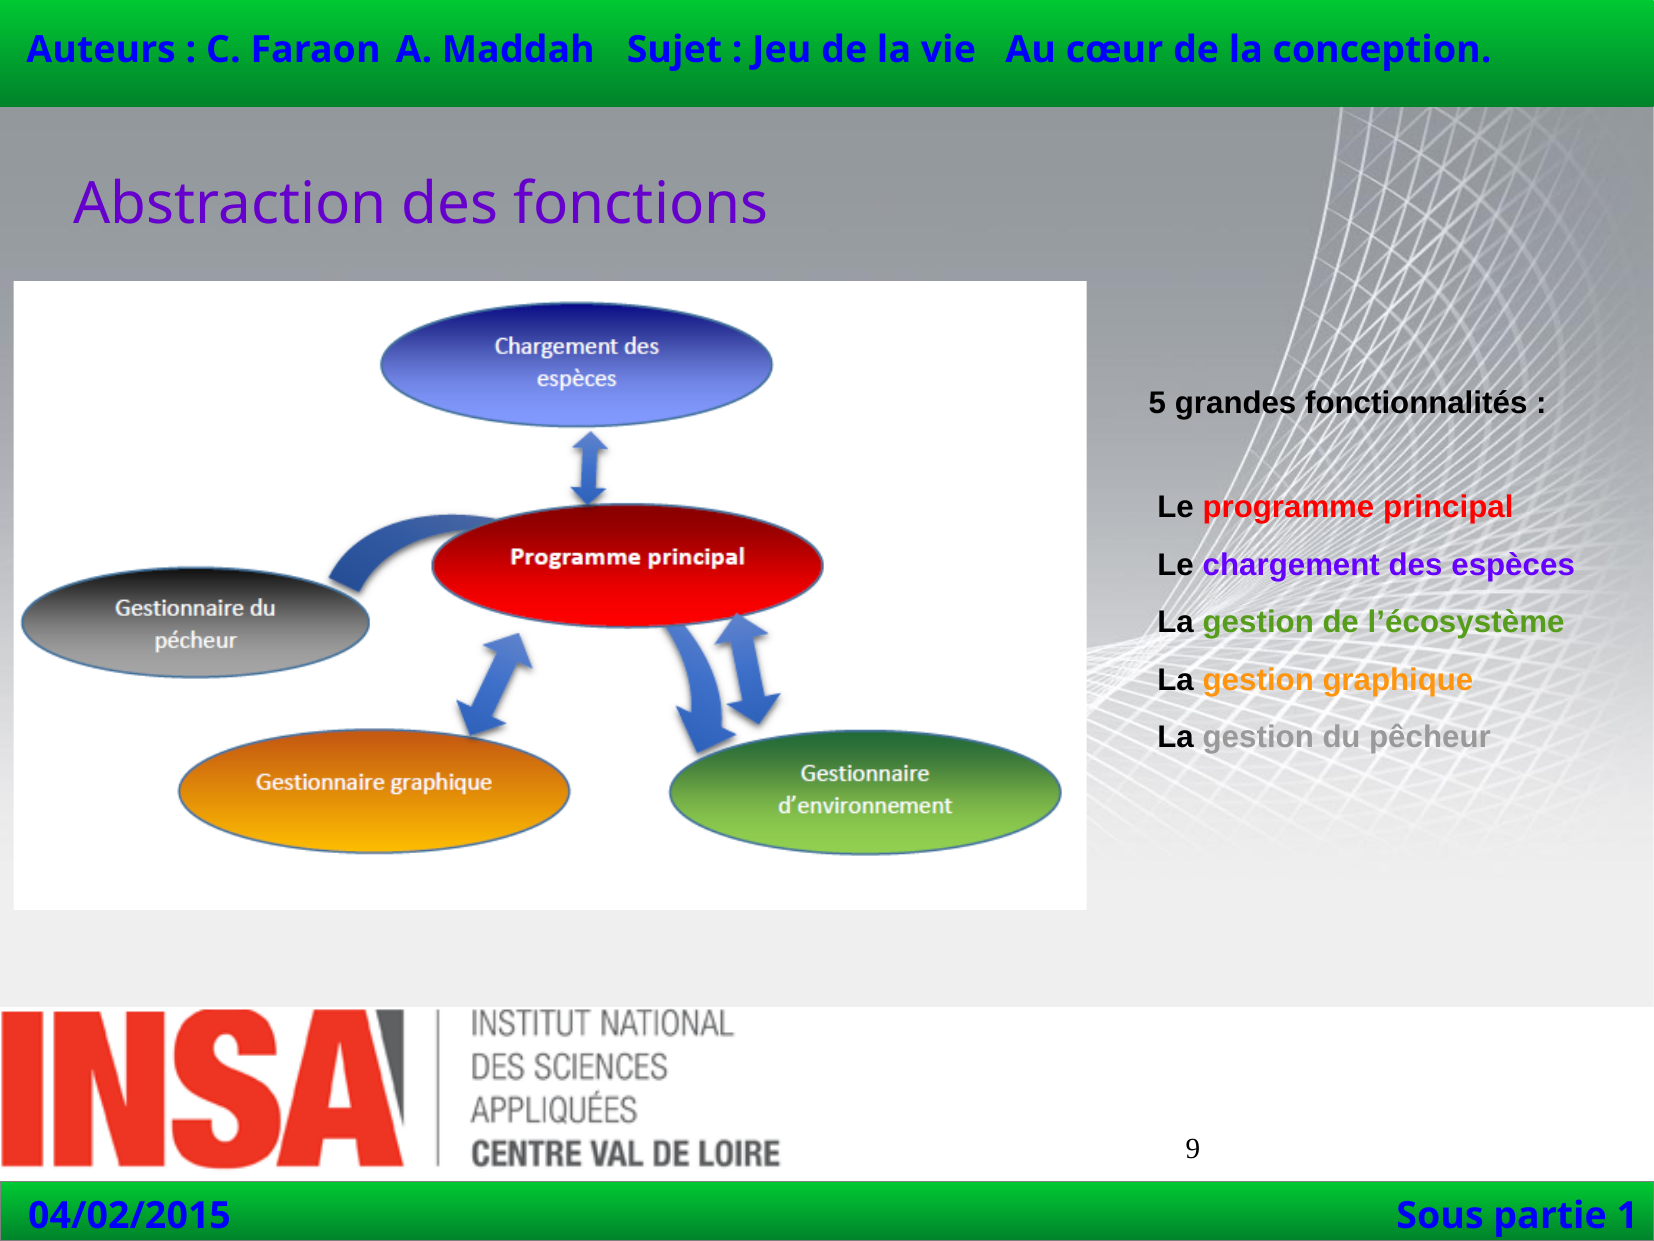

#
Auteurs : C. Faraon	A. Maddah 	 Sujet : Jeu de la vie	 Au cœur de la conception.
Abstraction des fonctions
5 grandes fonctionnalités :
 Le programme principal
 Le chargement des espèces
 La gestion de l’écosystème
 La gestion graphique
 La gestion du pêcheur
04/02/2015
Sous partie 1